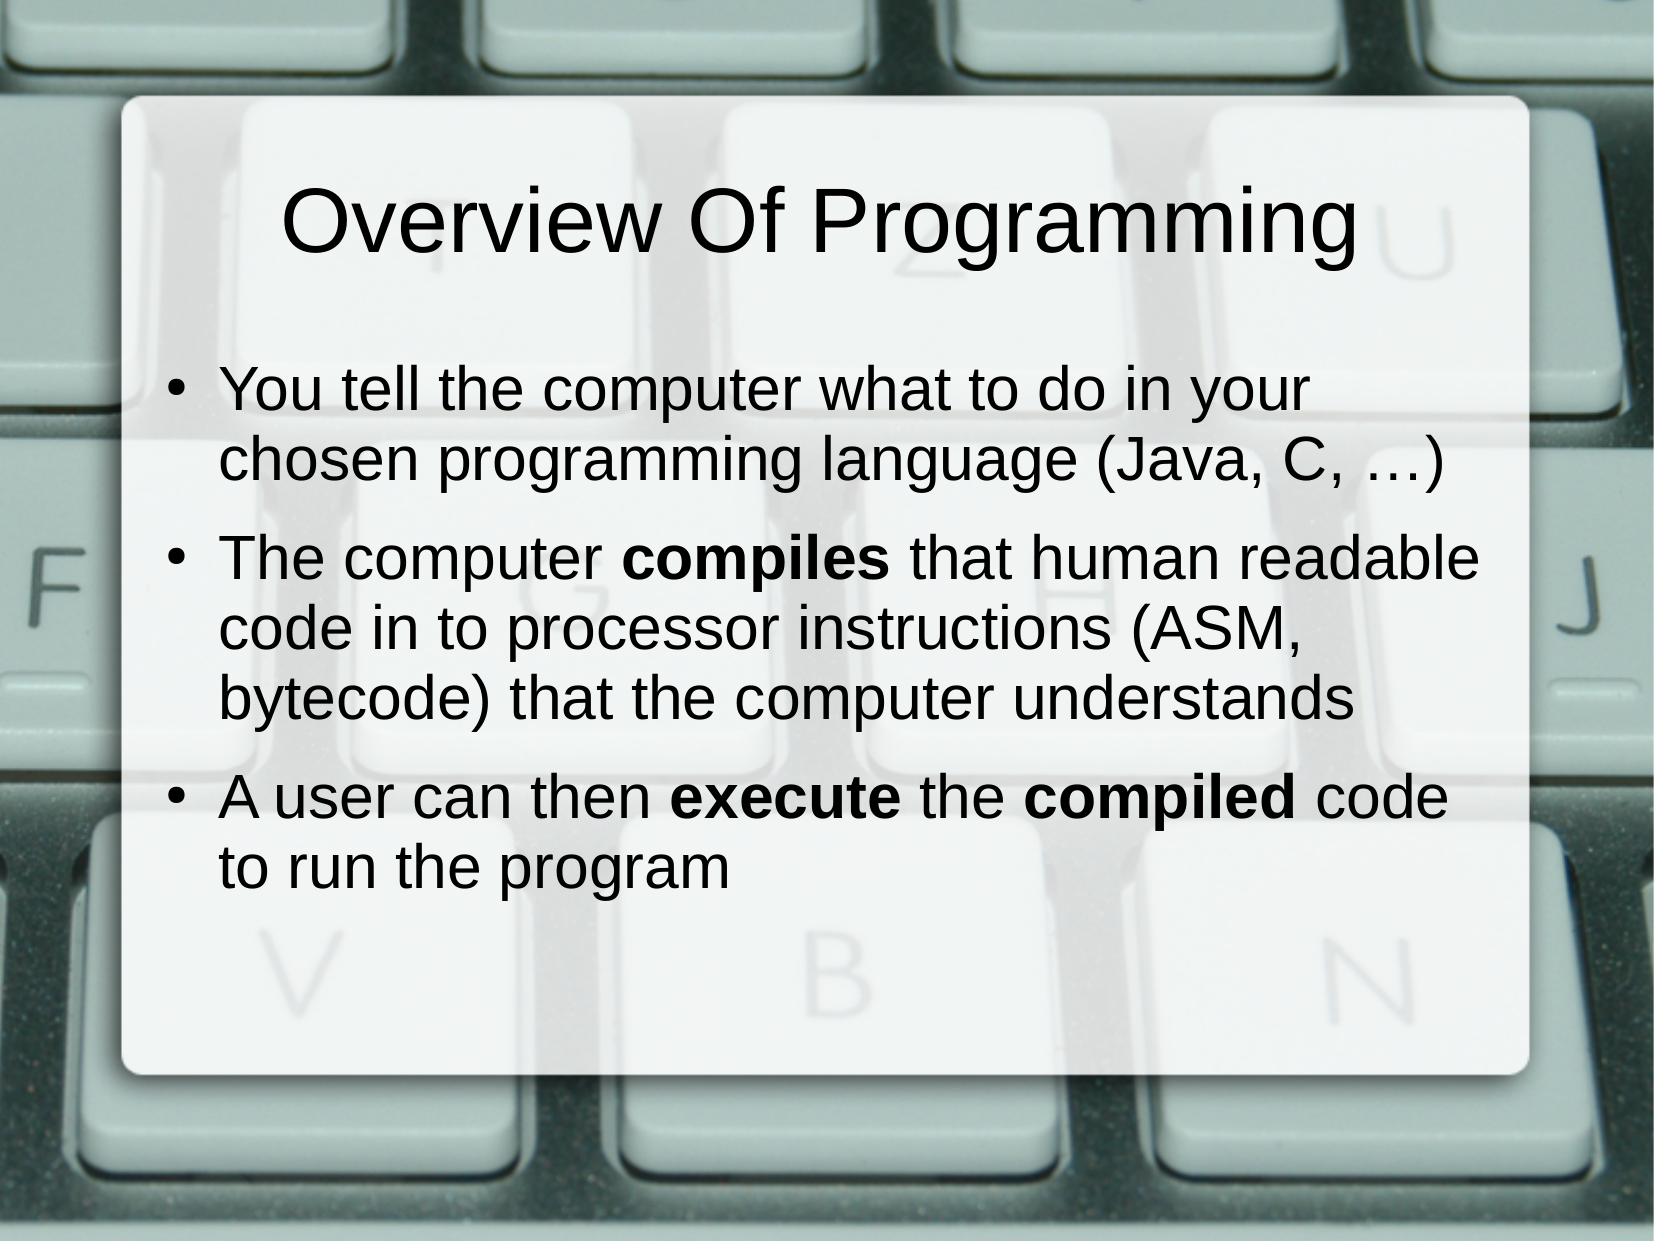

# Overview Of Programming
You tell the computer what to do in your chosen programming language (Java, C, …)
The computer compiles that human readable code in to processor instructions (ASM, bytecode) that the computer understands
A user can then execute the compiled code to run the program